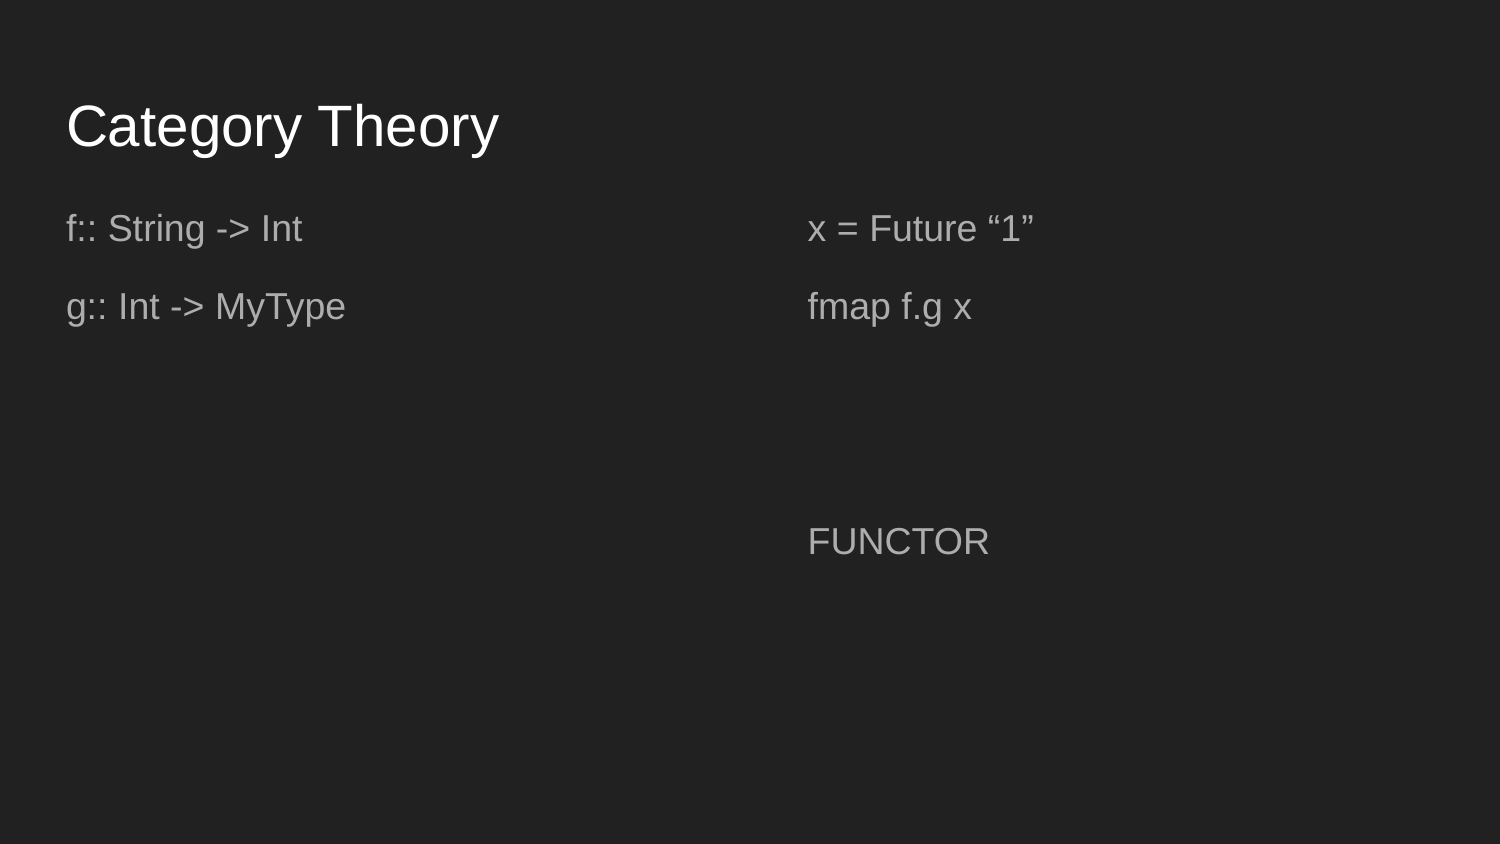

# Category Theory
f:: String -> Int
g:: Int -> MyType
x = Future “1”
fmap f.g x
FUNCTOR